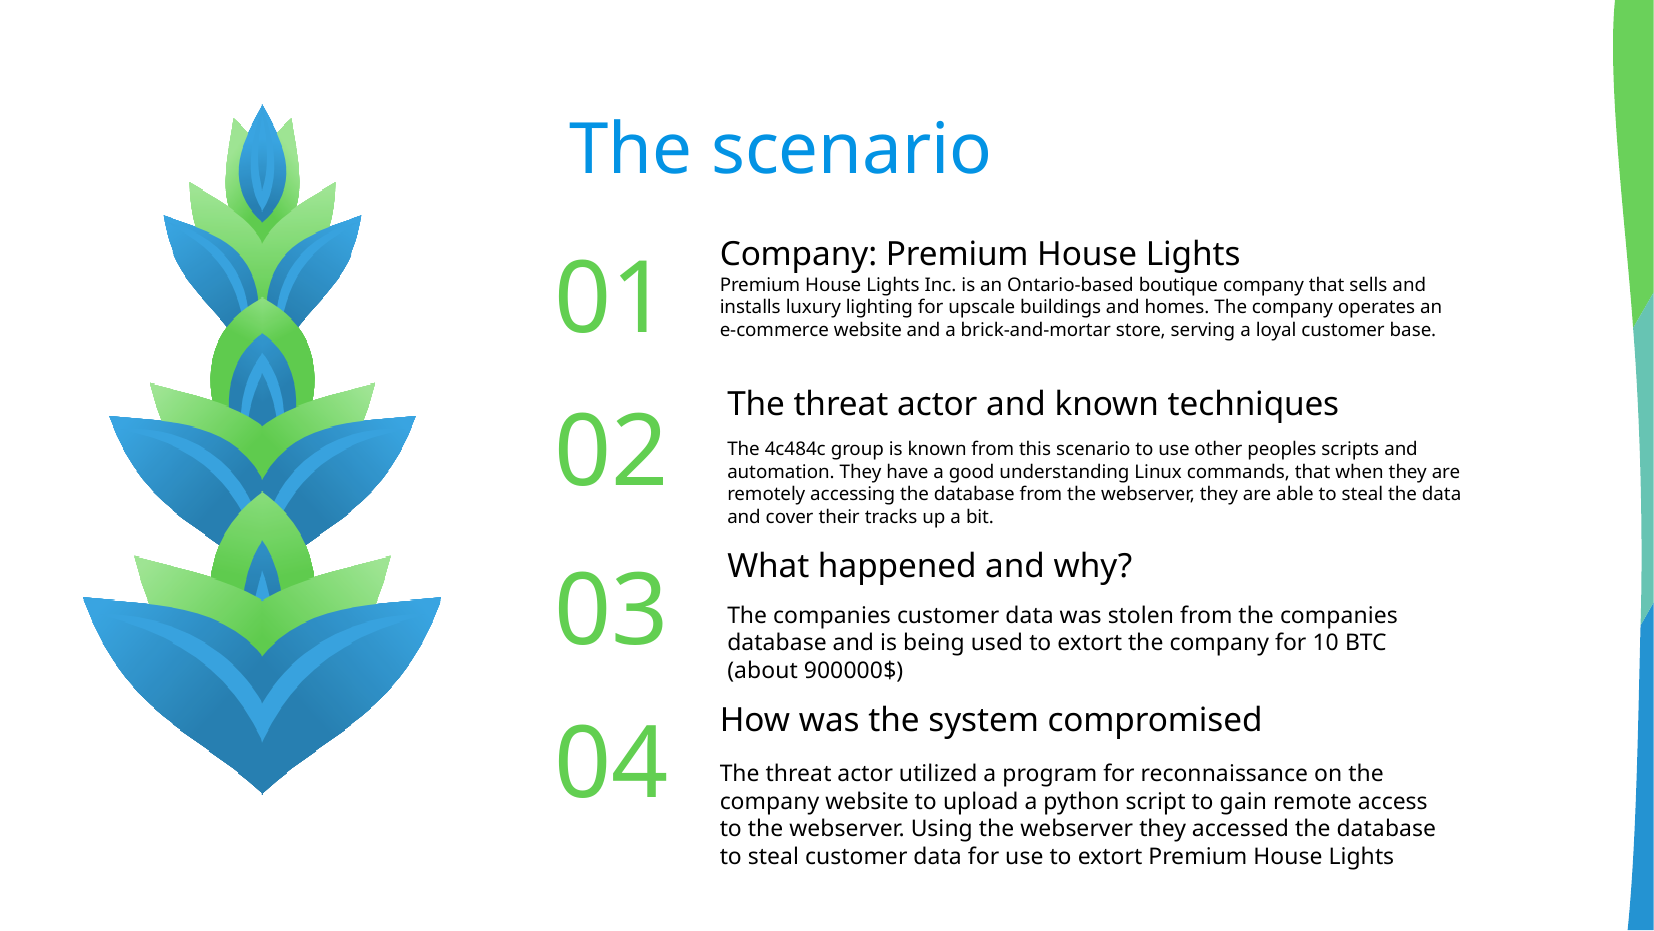

The scenario
01
Company: Premium House Lights
Premium House Lights Inc. is an Ontario-based boutique company that sells and installs luxury lighting for upscale buildings and homes. The company operates an e-commerce website and a brick-and-mortar store, serving a loyal customer base.
The threat actor and known techniques
02
The 4c484c group is known from this scenario to use other peoples scripts and automation. They have a good understanding Linux commands, that when they are remotely accessing the database from the webserver, they are able to steal the data and cover their tracks up a bit.
What happened and why?
03
The companies customer data was stolen from the companies database and is being used to extort the company for 10 BTC (about 900000$)
04
How was the system compromised
The threat actor utilized a program for reconnaissance on the company website to upload a python script to gain remote access to the webserver. Using the webserver they accessed the database to steal customer data for use to extort Premium House Lights